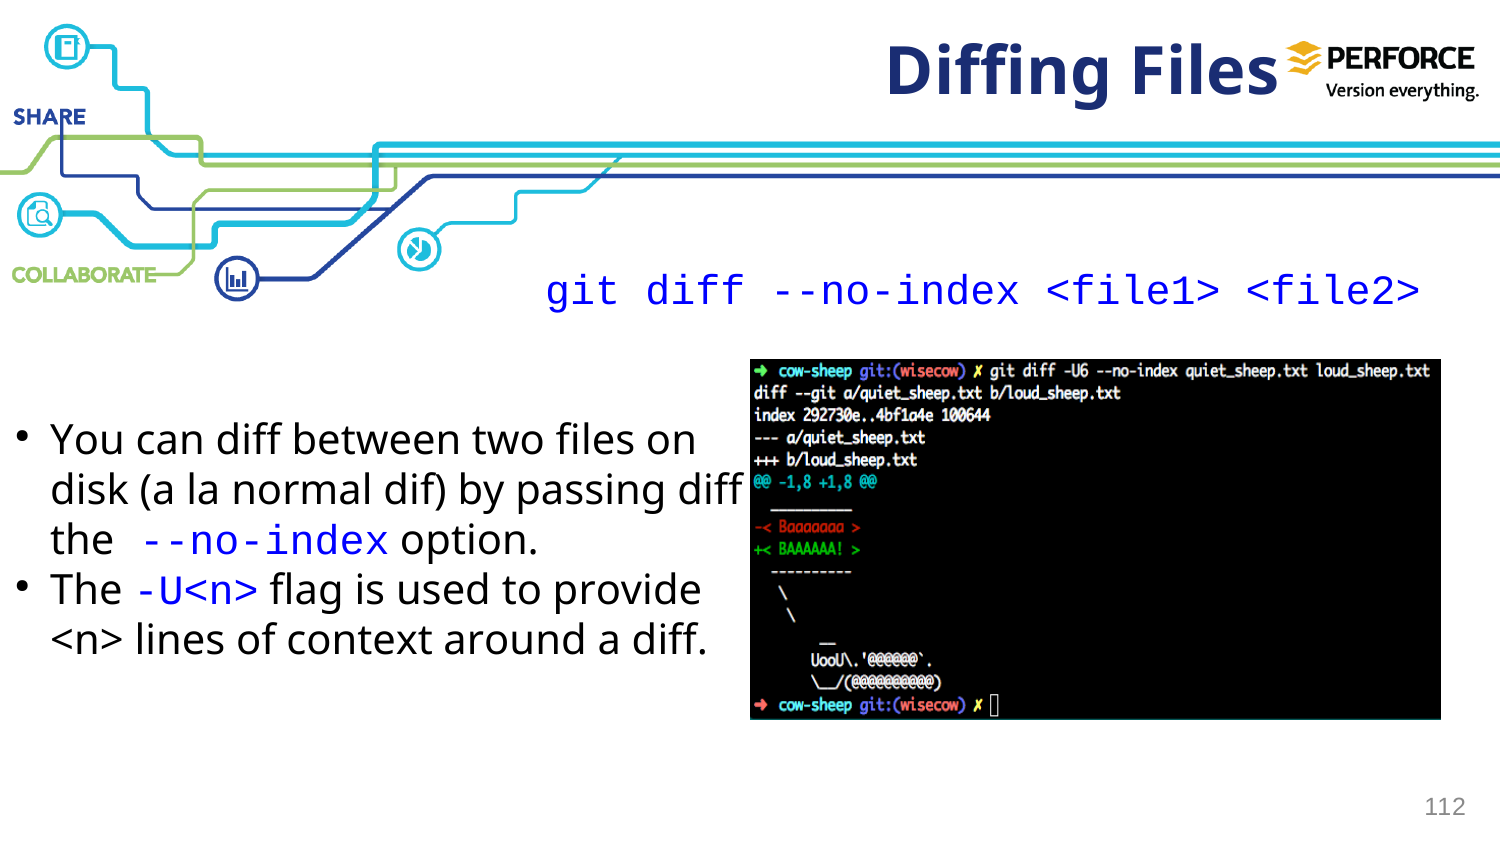

# Diffing Files
git diff --no-index <file1> <file2>
You can diff between two files on disk (a la normal dif) by passing diff the --no-index option.
The -U<n> flag is used to provide <n> lines of context around a diff.